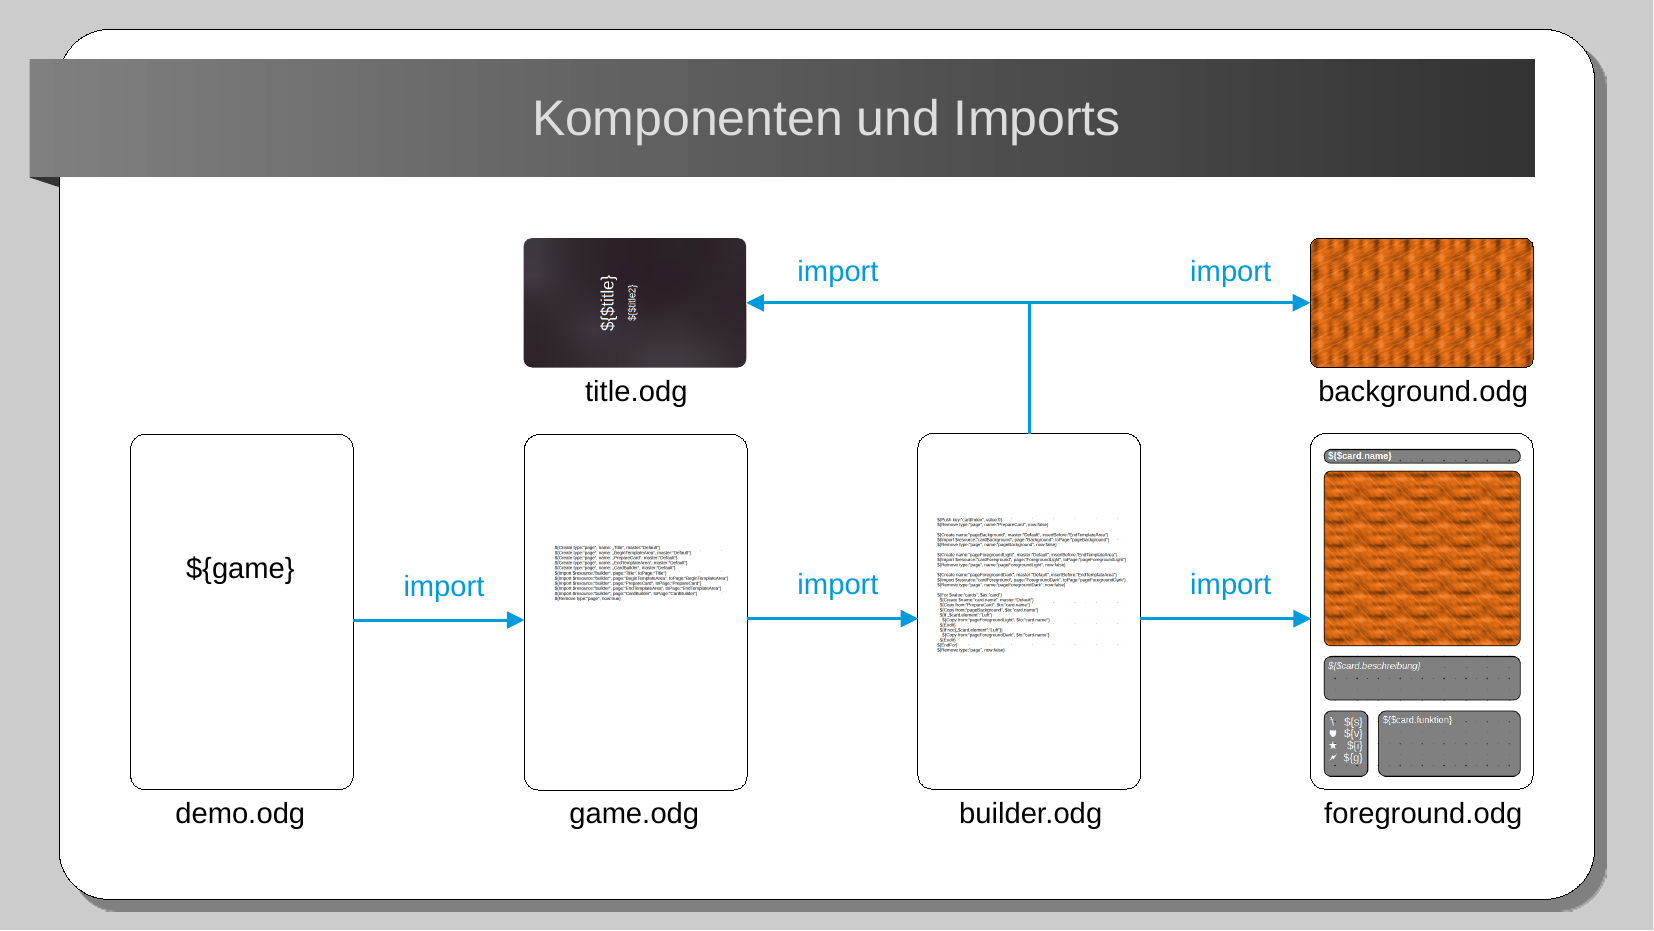

# Komponenten und Imports
import
import
title.odg
background.odg
${game}
import
import
import
builder.odg
demo.odg
foreground.odg
game.odg